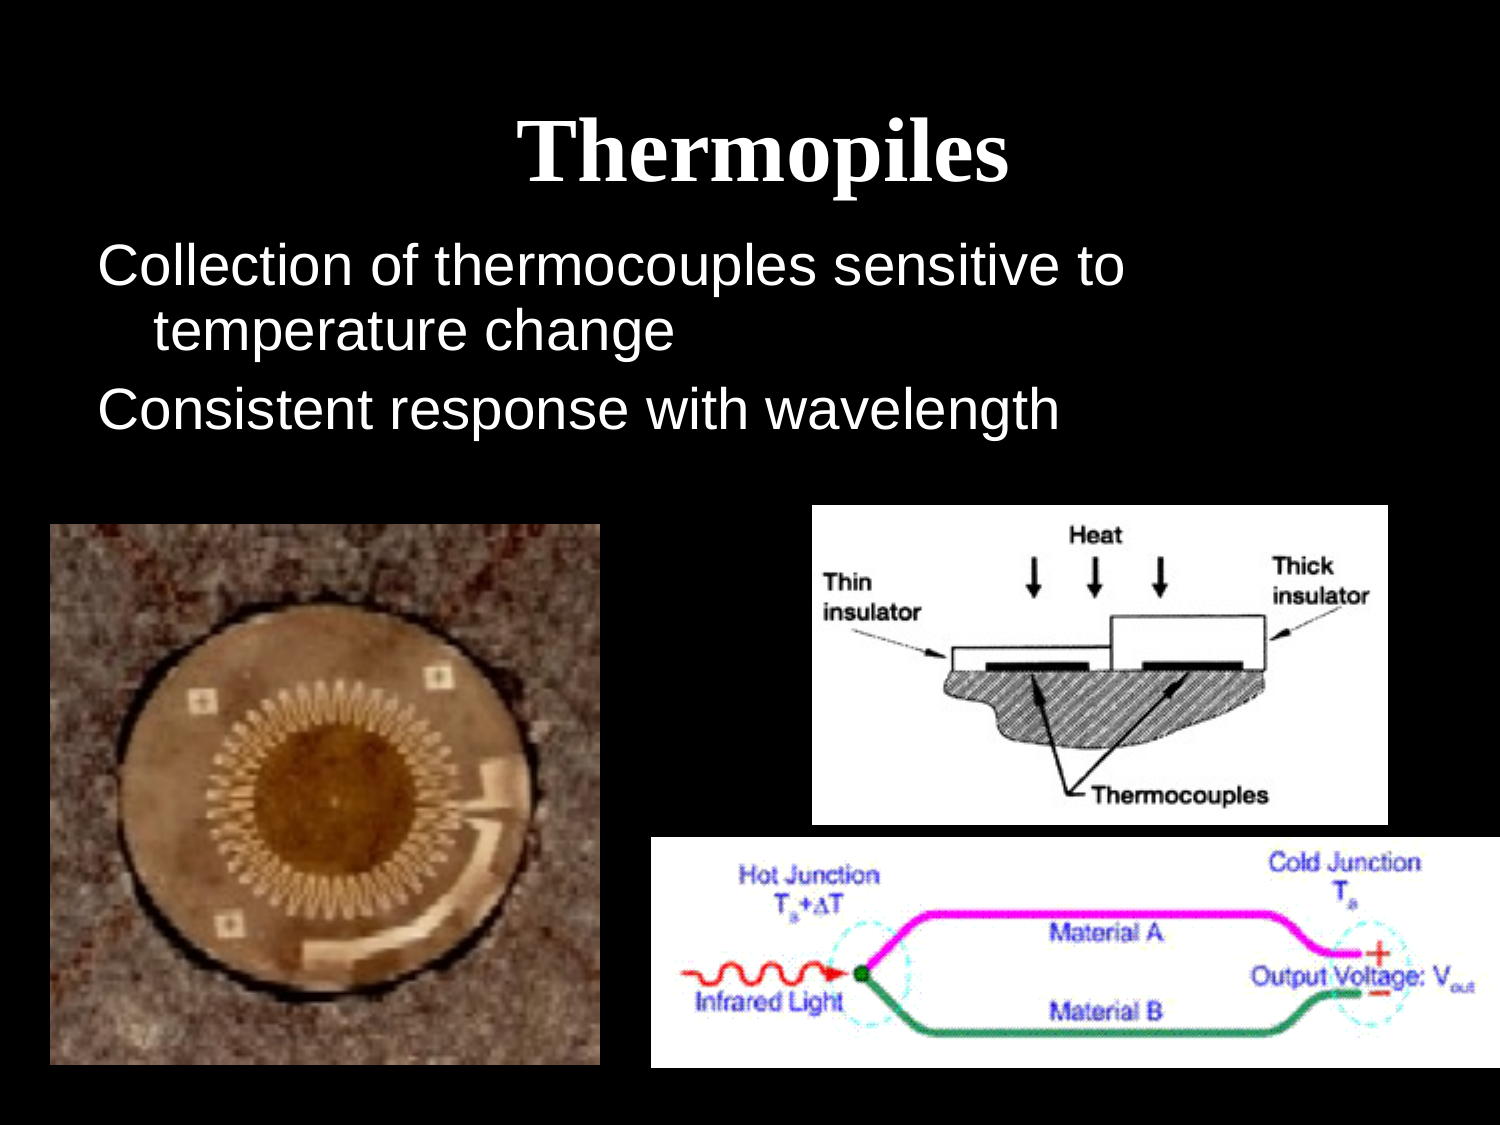

# Thermopiles
Collection of thermocouples sensitive to temperature change
Consistent response with wavelength